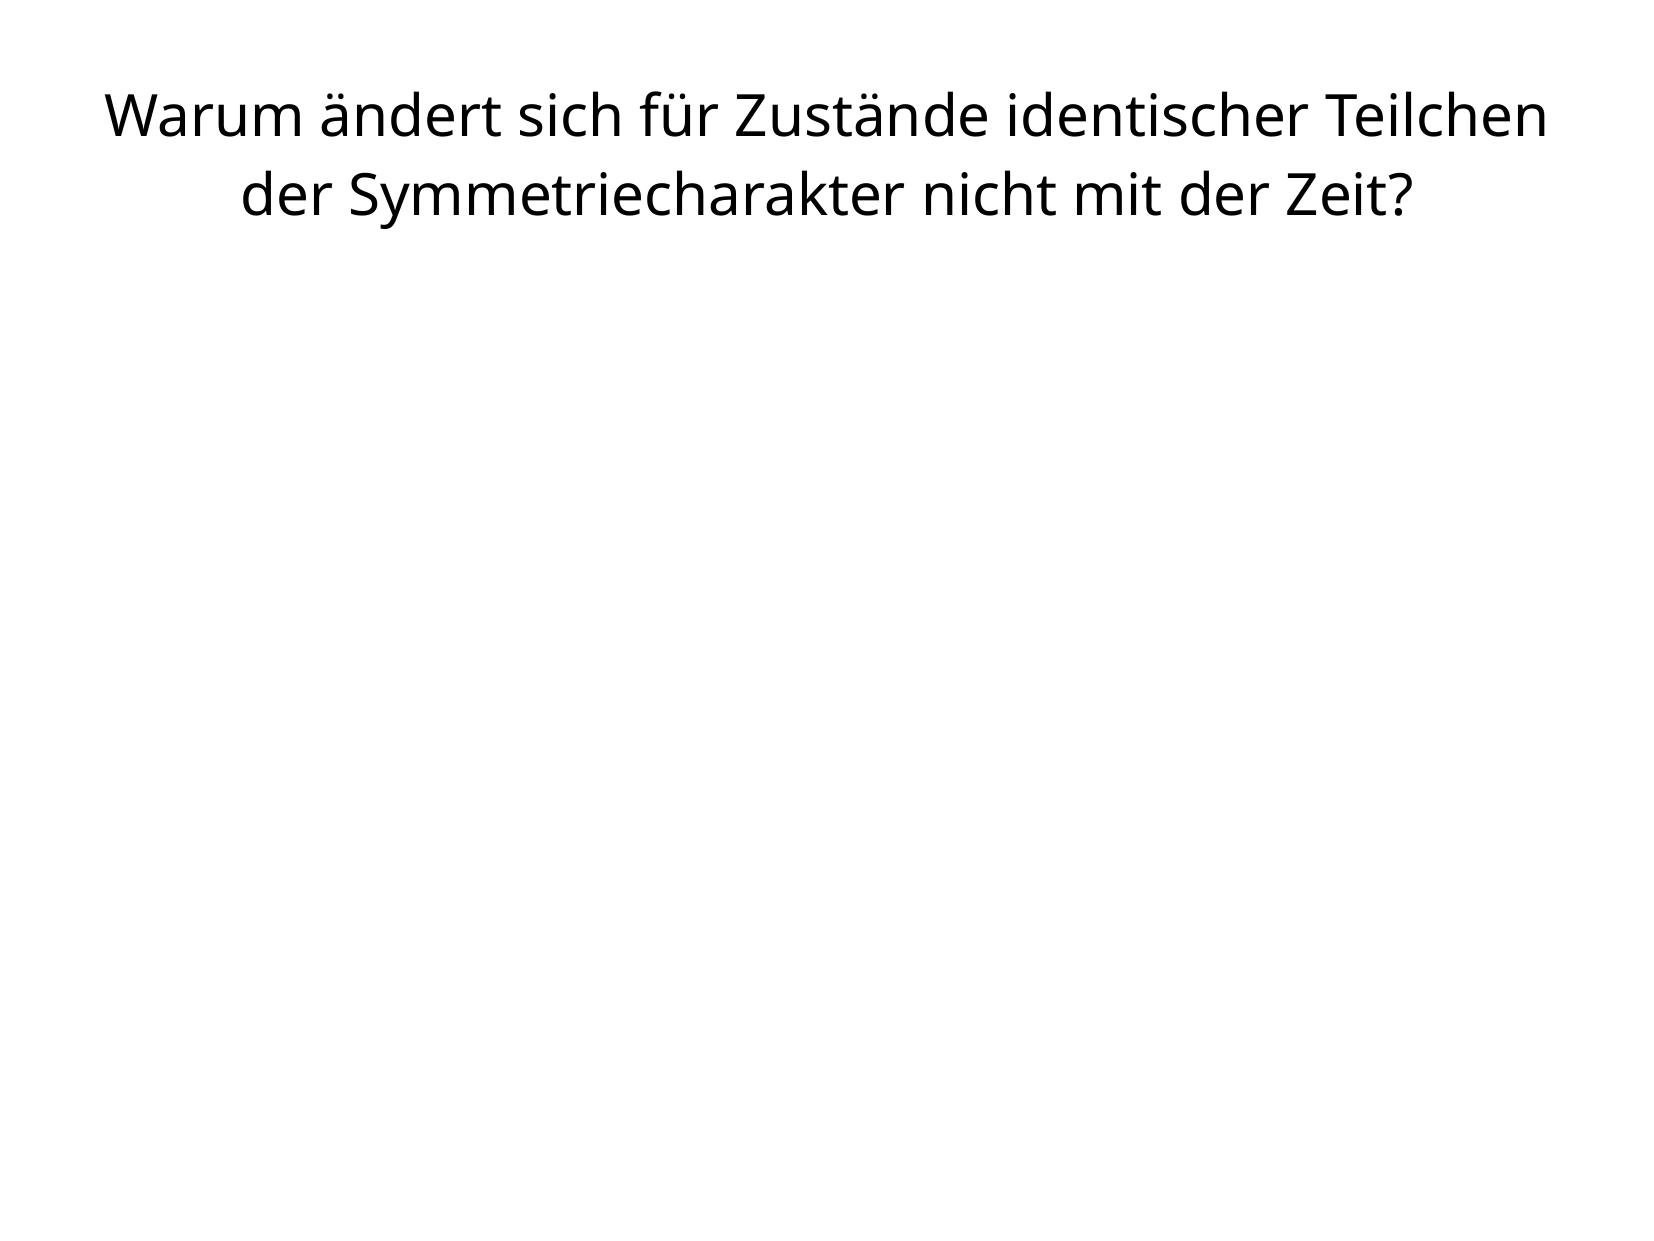

# Warum ändert sich für Zustände identischer Teilchen der Symmetriecharakter nicht mit der Zeit?